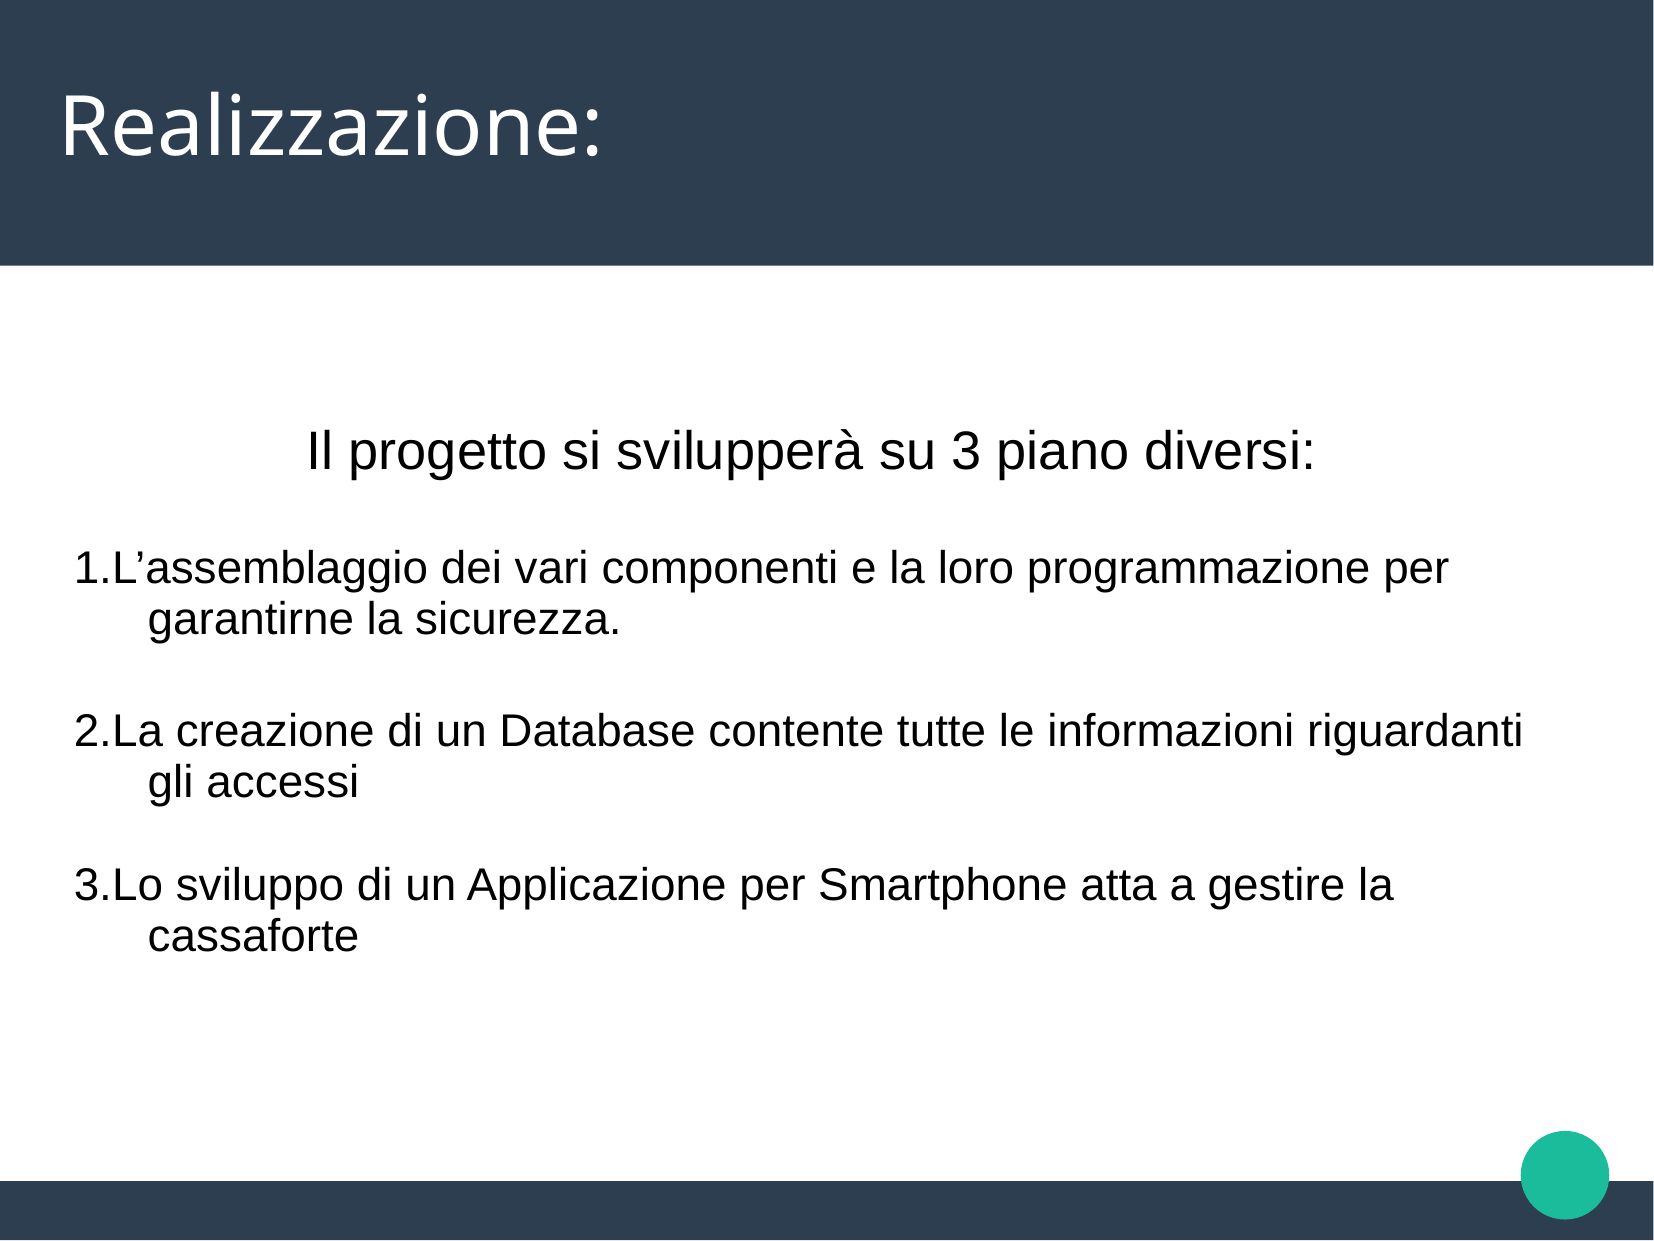

# Realizzazione:
Il progetto si svilupperà su 3 piano diversi:
L’assemblaggio dei vari componenti e la loro programmazione per
	garantirne la sicurezza.
La creazione di un Database contente tutte le informazioni riguardanti 		gli accessi
Lo sviluppo di un Applicazione per Smartphone atta a gestire la
	cassaforte